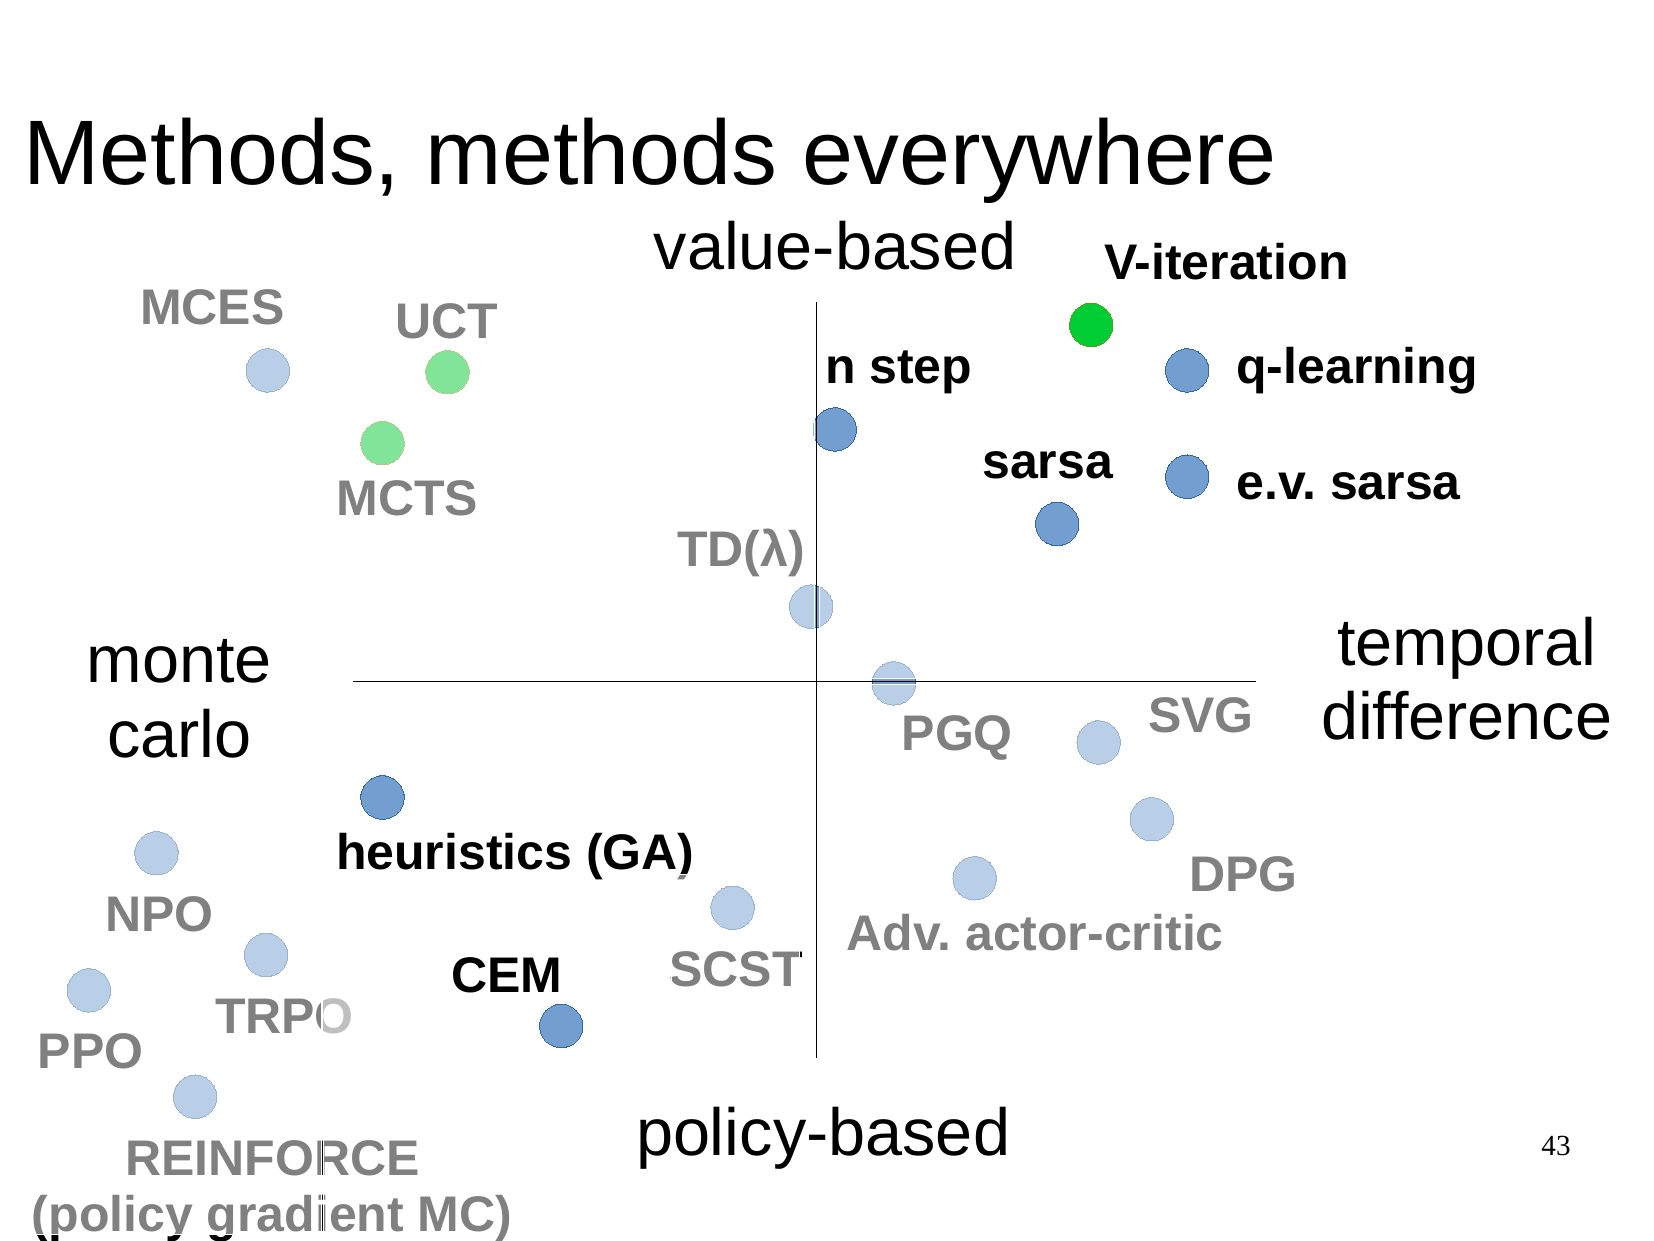

# Methods, methods everywhere
value-based
V-iteration
MCES
UCT
n step
q-learning
sarsa
e.v. sarsa
MCTS
TD(λ)
temporal
difference
monte
carlo
SVG
PGQ
heuristics (GA)
DPG
NPO
Adv. actor-critic
SCST
CEM
TRPO
PPO
policy-based
REINFORCE
(policy gradient MC)
43